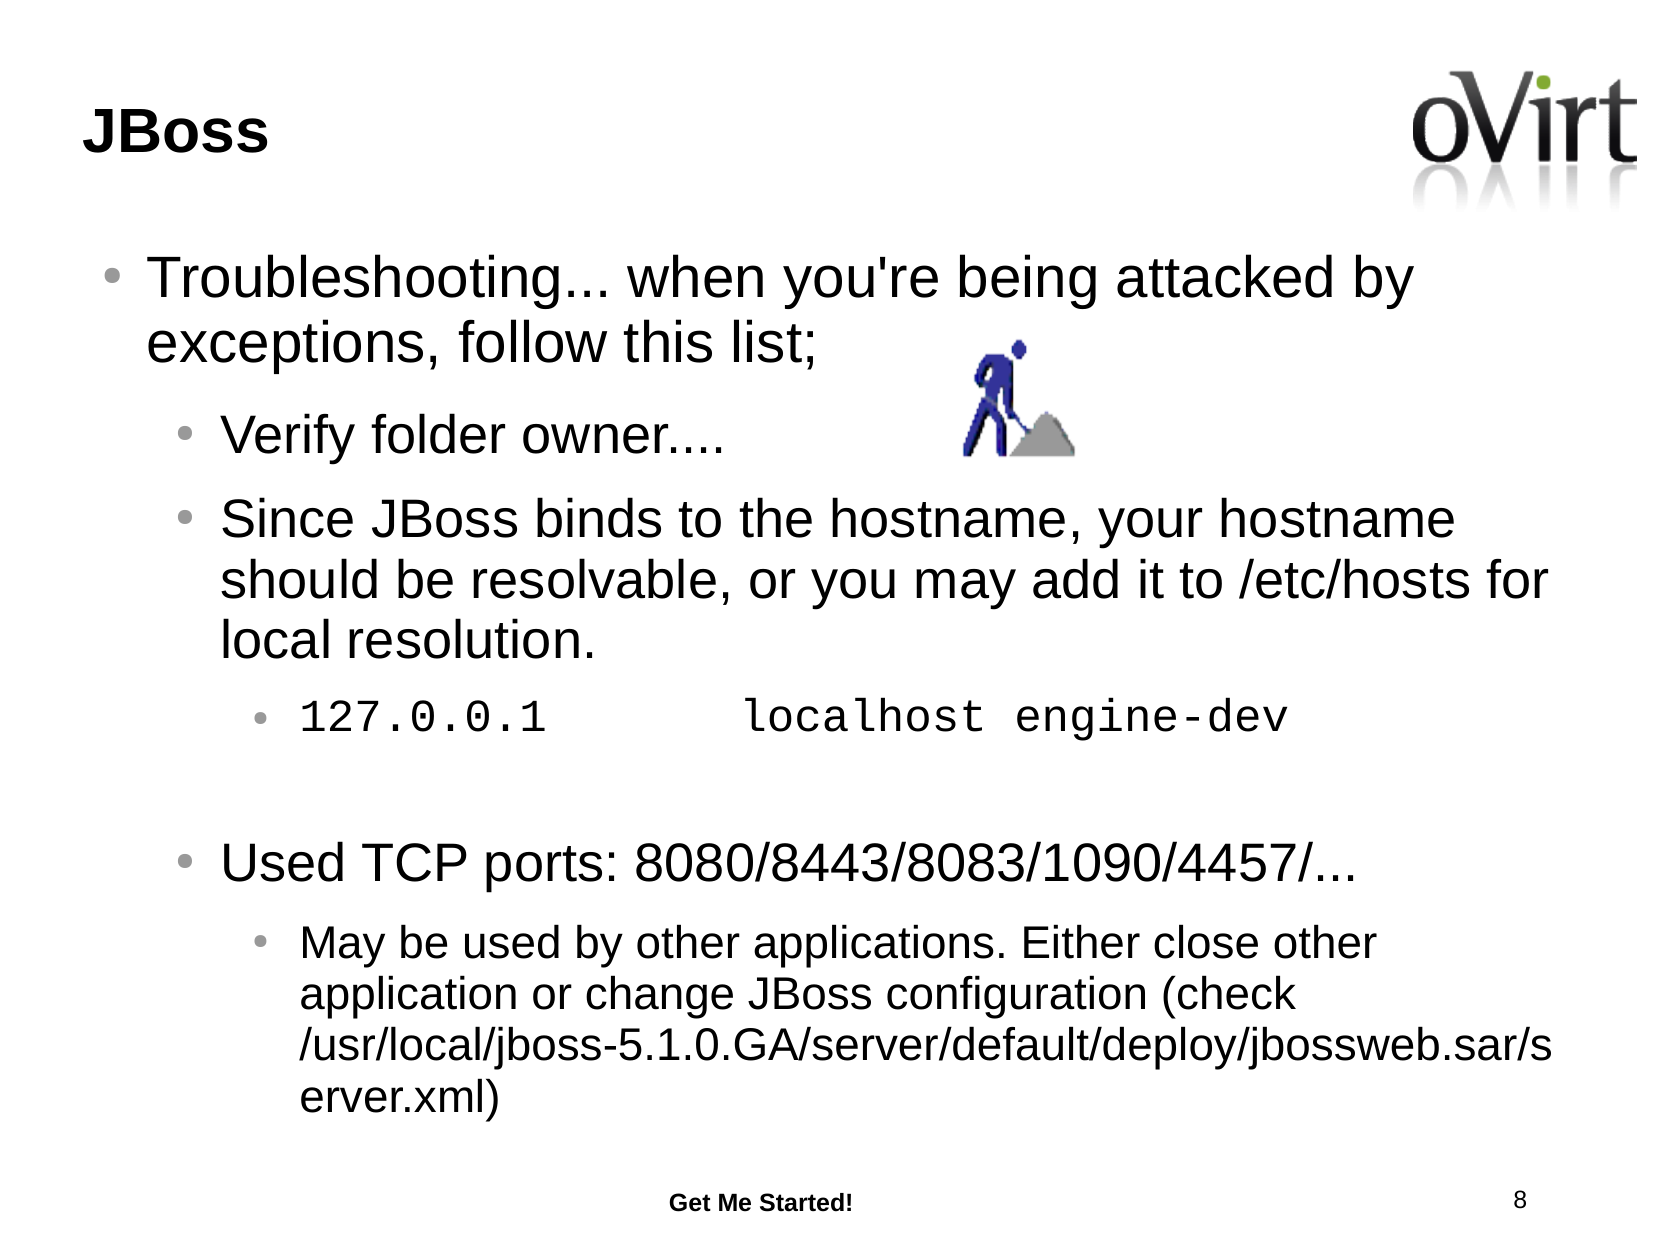

# JBoss
Troubleshooting... when you're being attacked by exceptions, follow this list;
Verify folder owner....
Since JBoss binds to the hostname, your hostname should be resolvable, or you may add it to /etc/hosts for local resolution.
127.0.0.1 localhost engine-dev
Used TCP ports: 8080/8443/8083/1090/4457/...
May be used by other applications. Either close other application or change JBoss configuration (check /usr/local/jboss-5.1.0.GA/server/default/deploy/jbossweb.sar/server.xml)